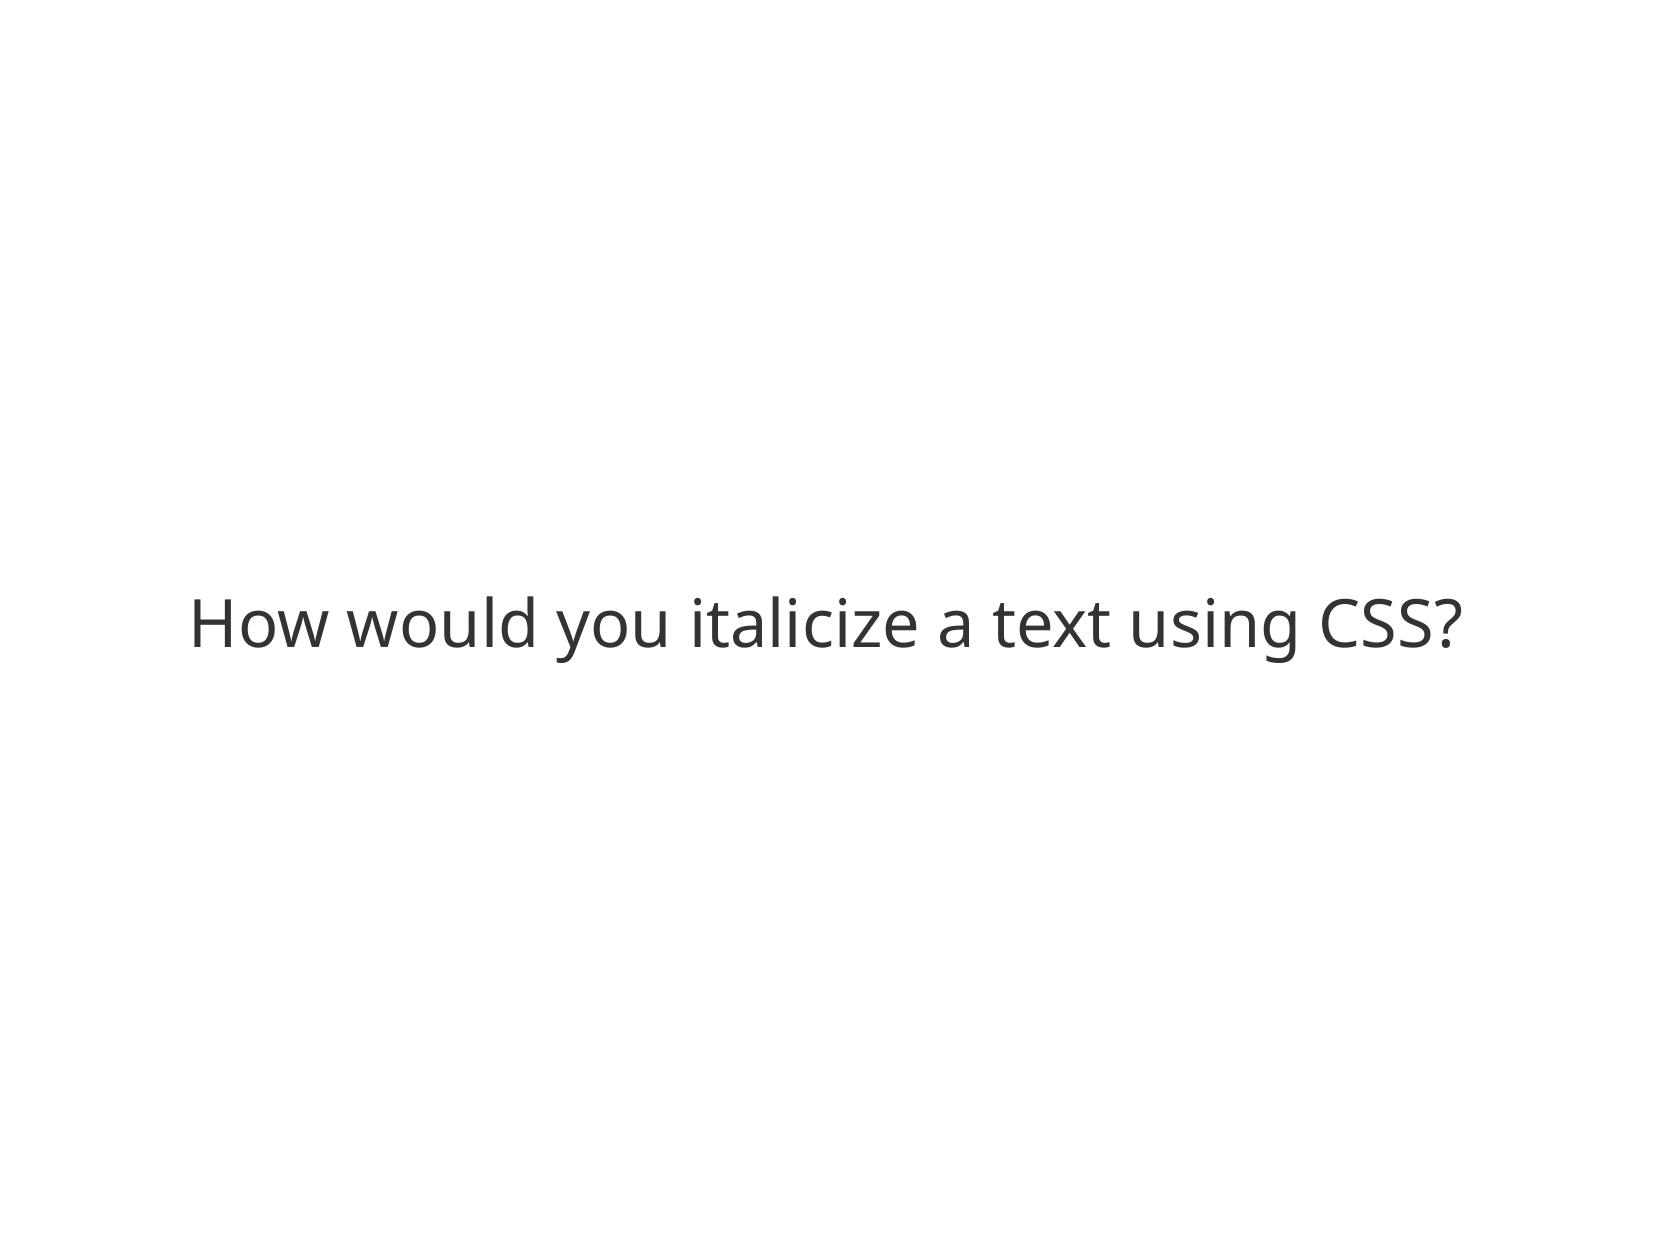

# How would you italicize a text using CSS?